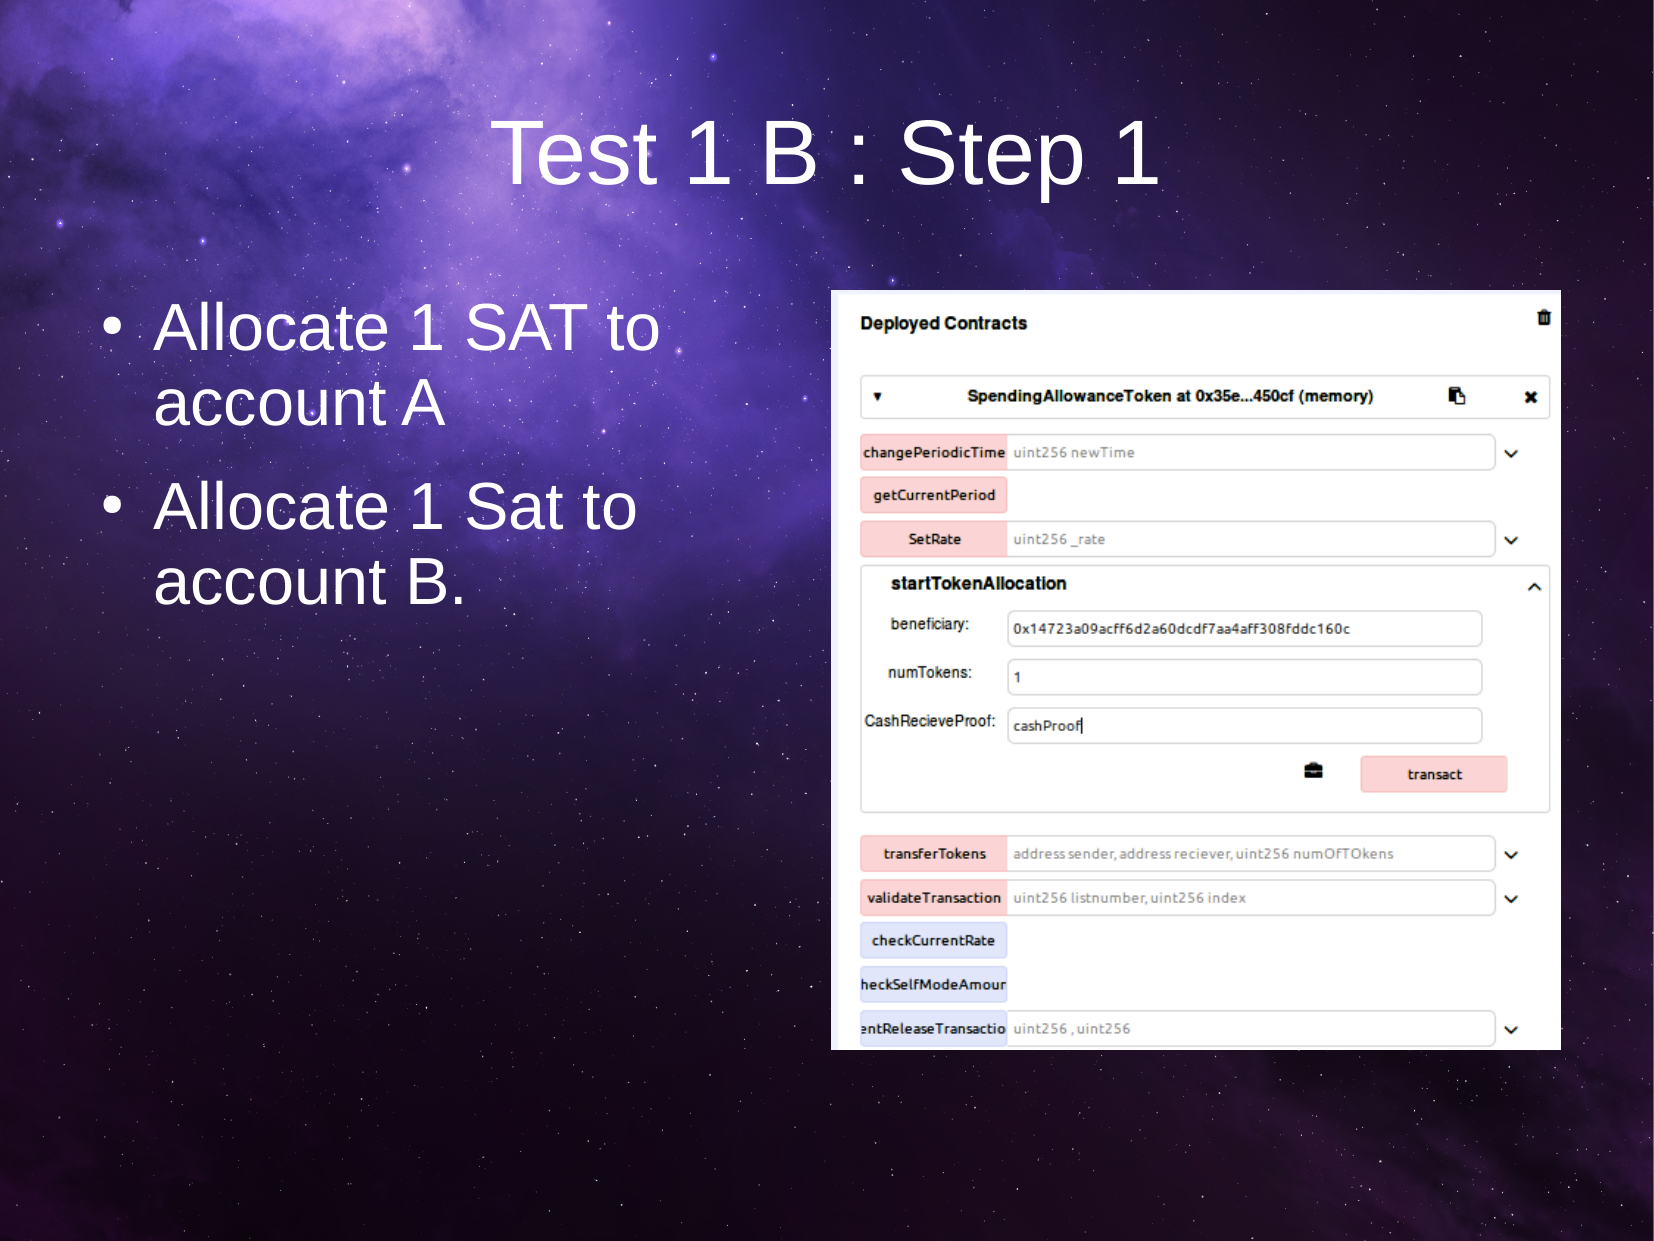

# Test 1 B : Step 1
Allocate 1 SAT to account A
Allocate 1 Sat to account B.